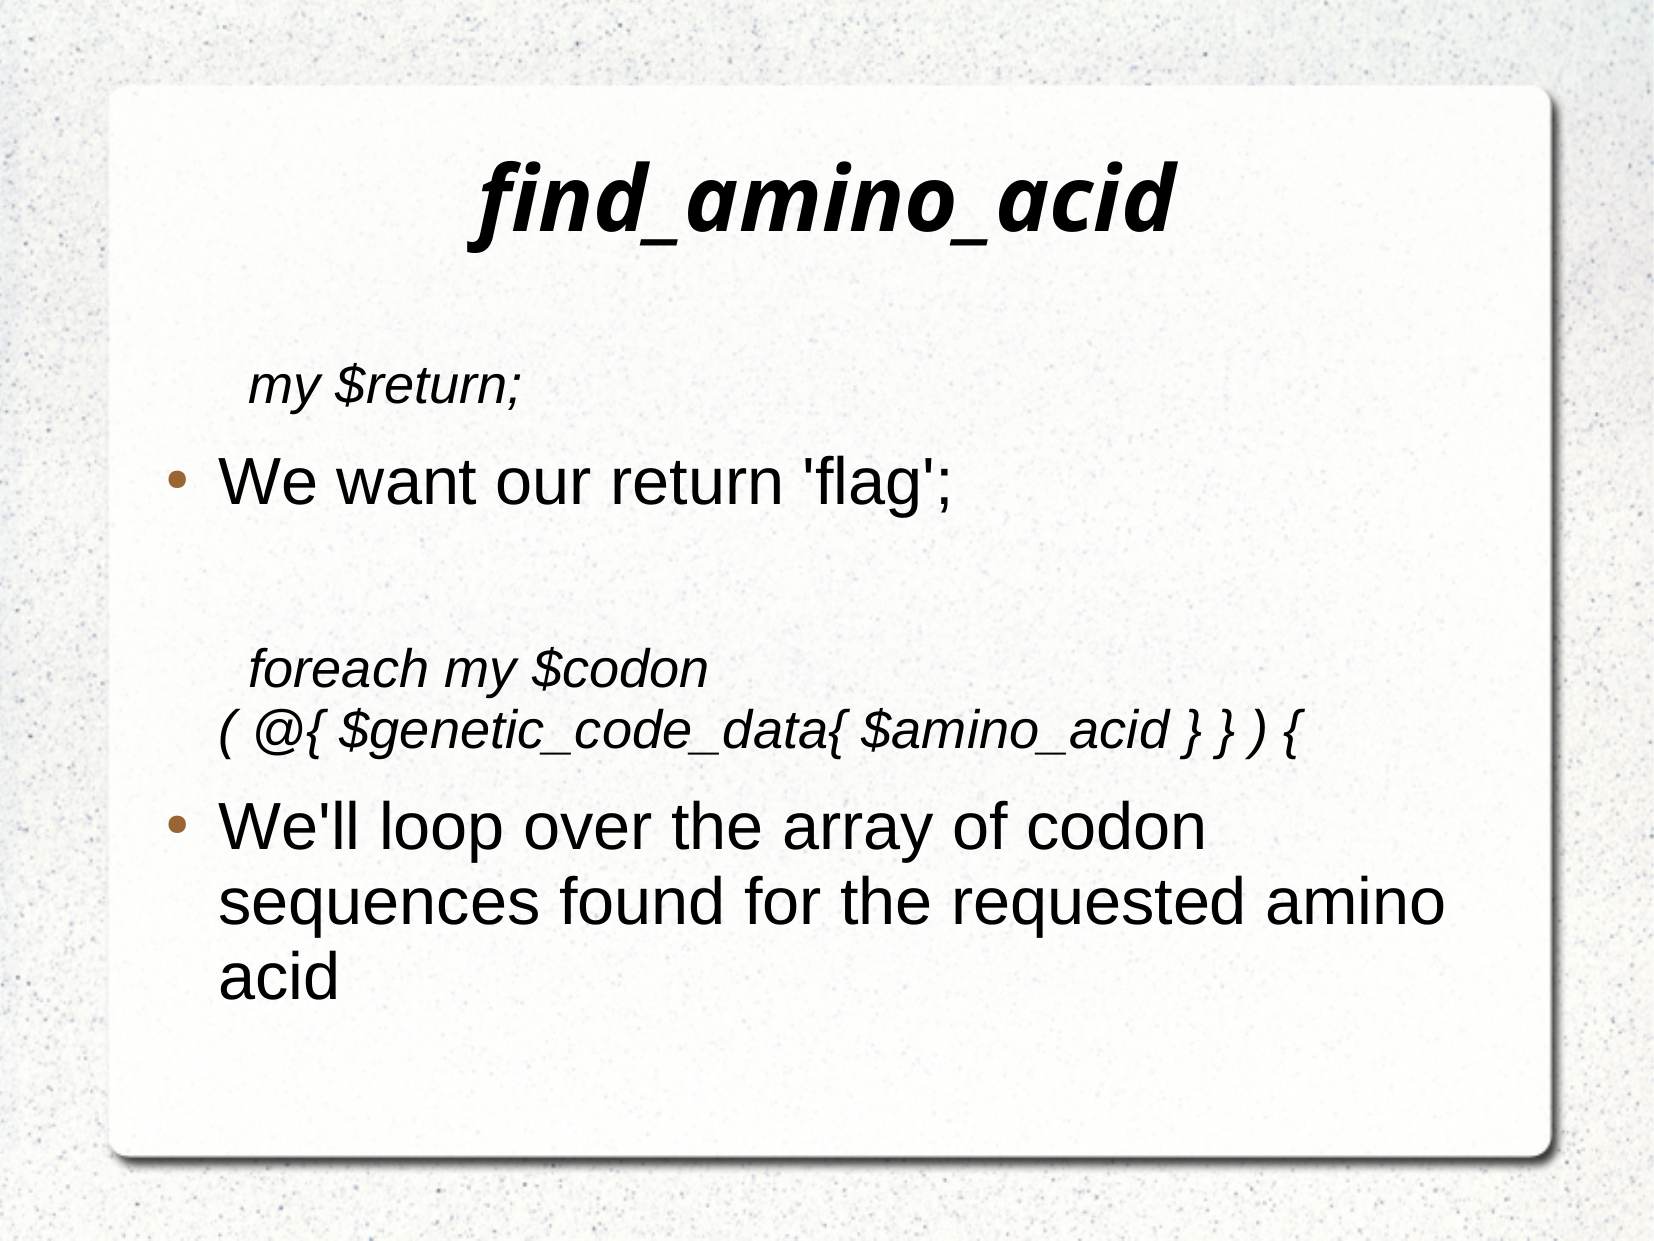

# find_amino_acid
 my $return;
We want our return 'flag';
 foreach my $codon ( @{ $genetic_code_data{ $amino_acid } } ) {
We'll loop over the array of codon sequences found for the requested amino acid